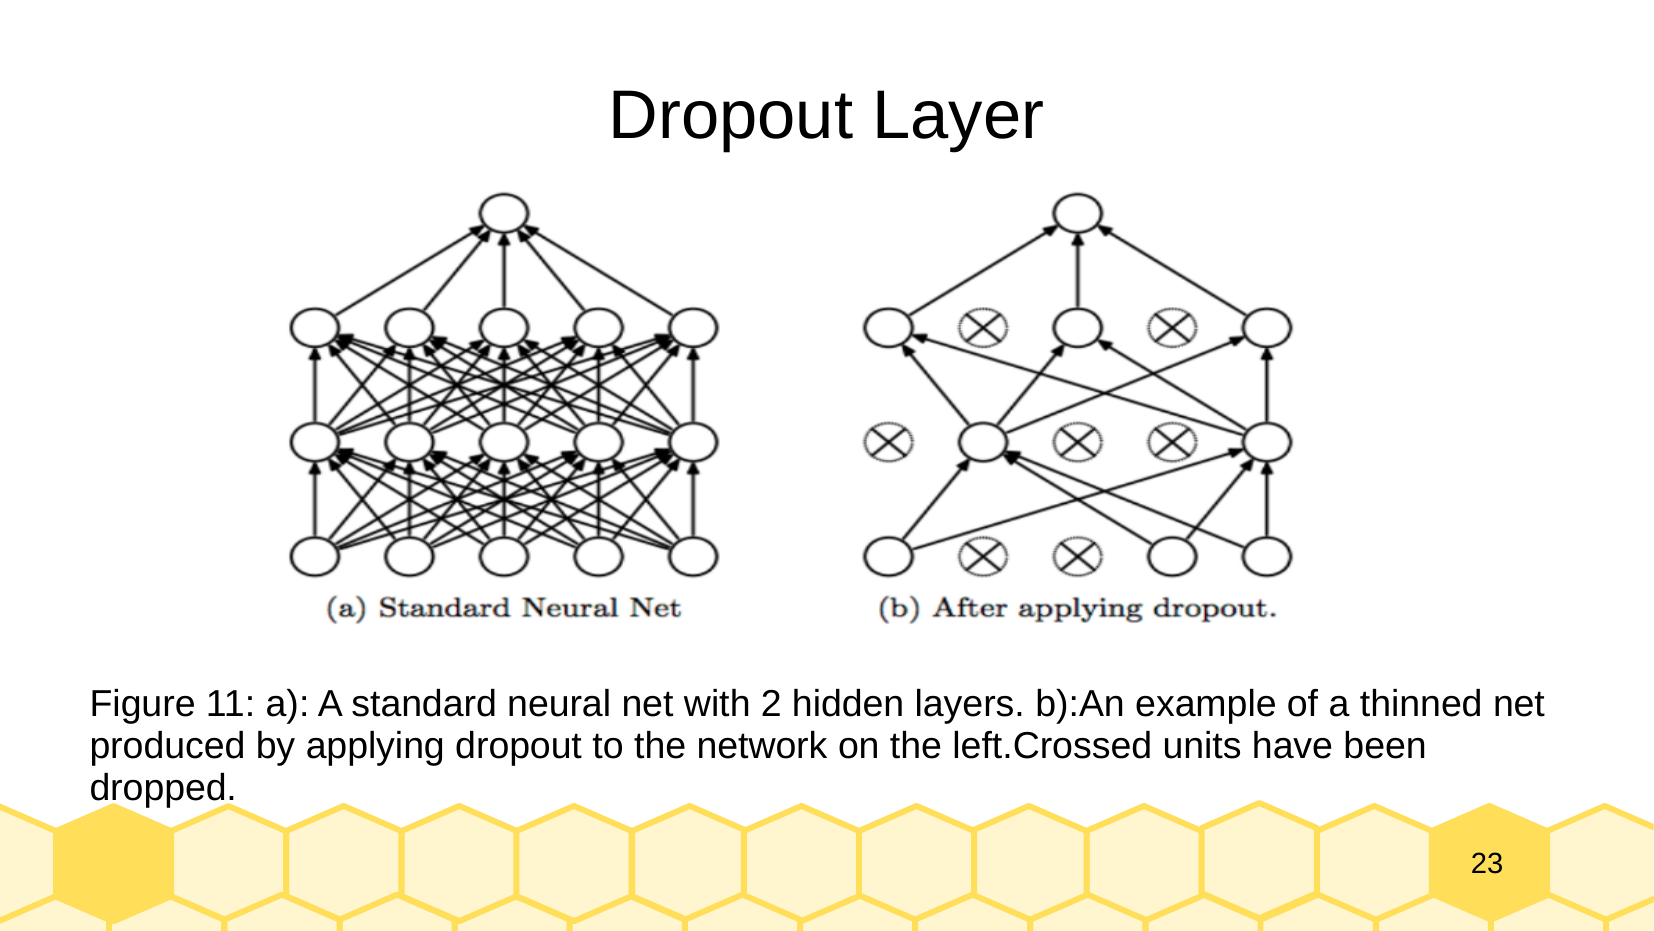

# Dropout Layer
Figure 11: a): A standard neural net with 2 hidden layers. b):An example of a thinned net produced by applying dropout to the network on the left.Crossed units have been dropped.